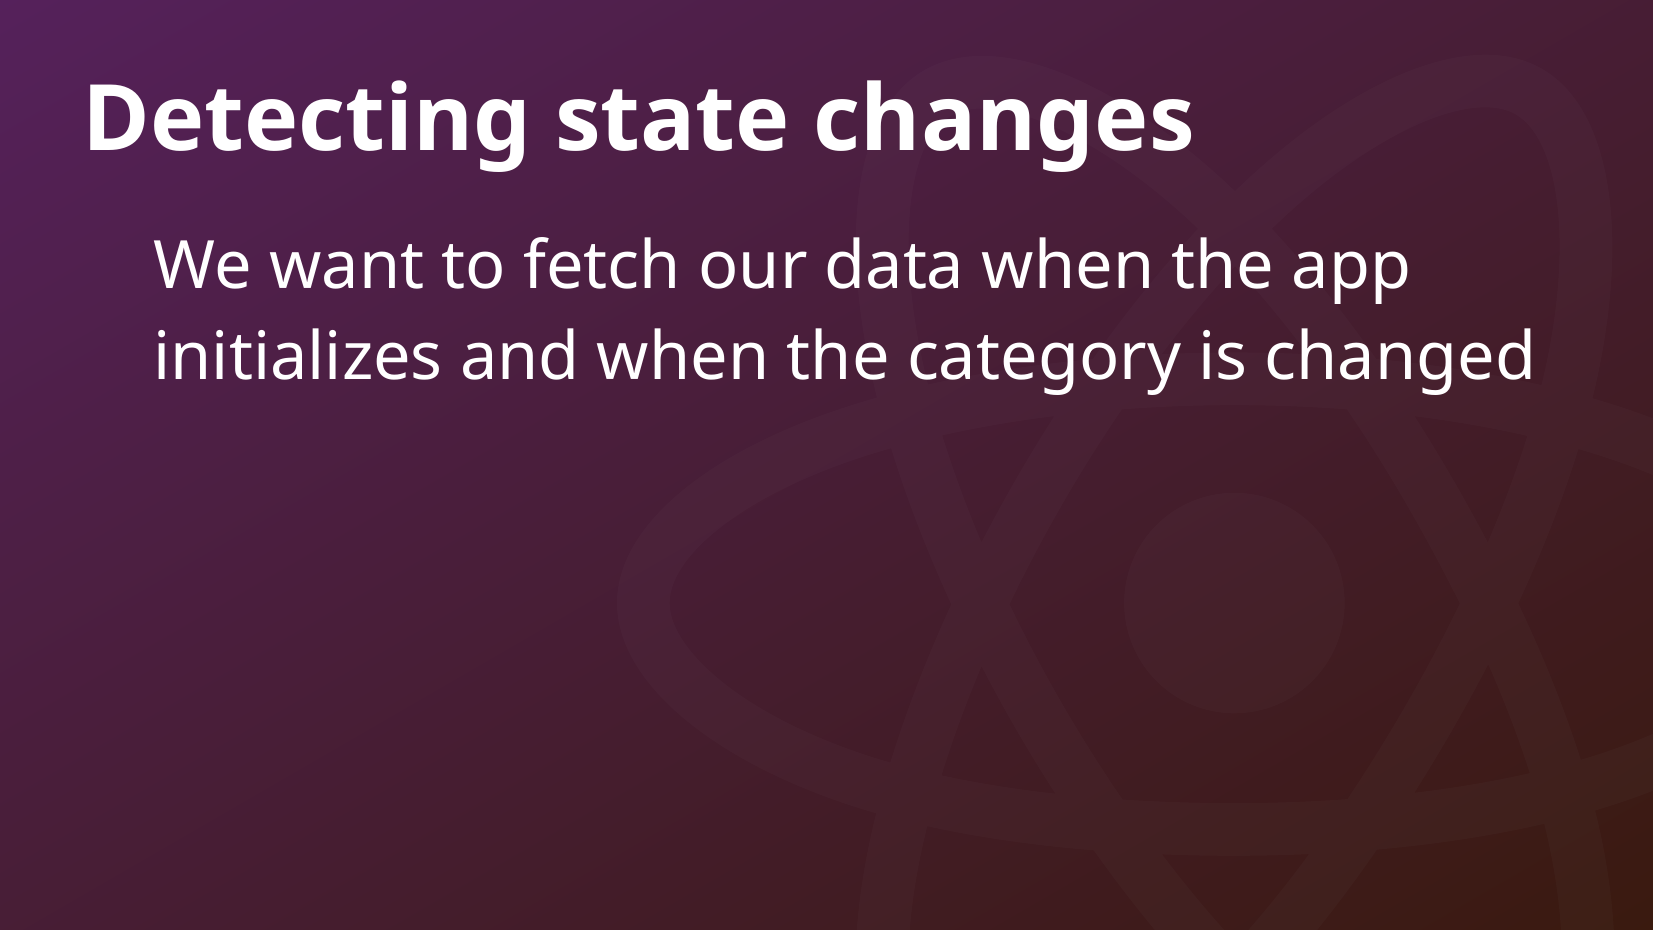

# Detecting state changes
We want to fetch our data when the app initializes and when the category is changed